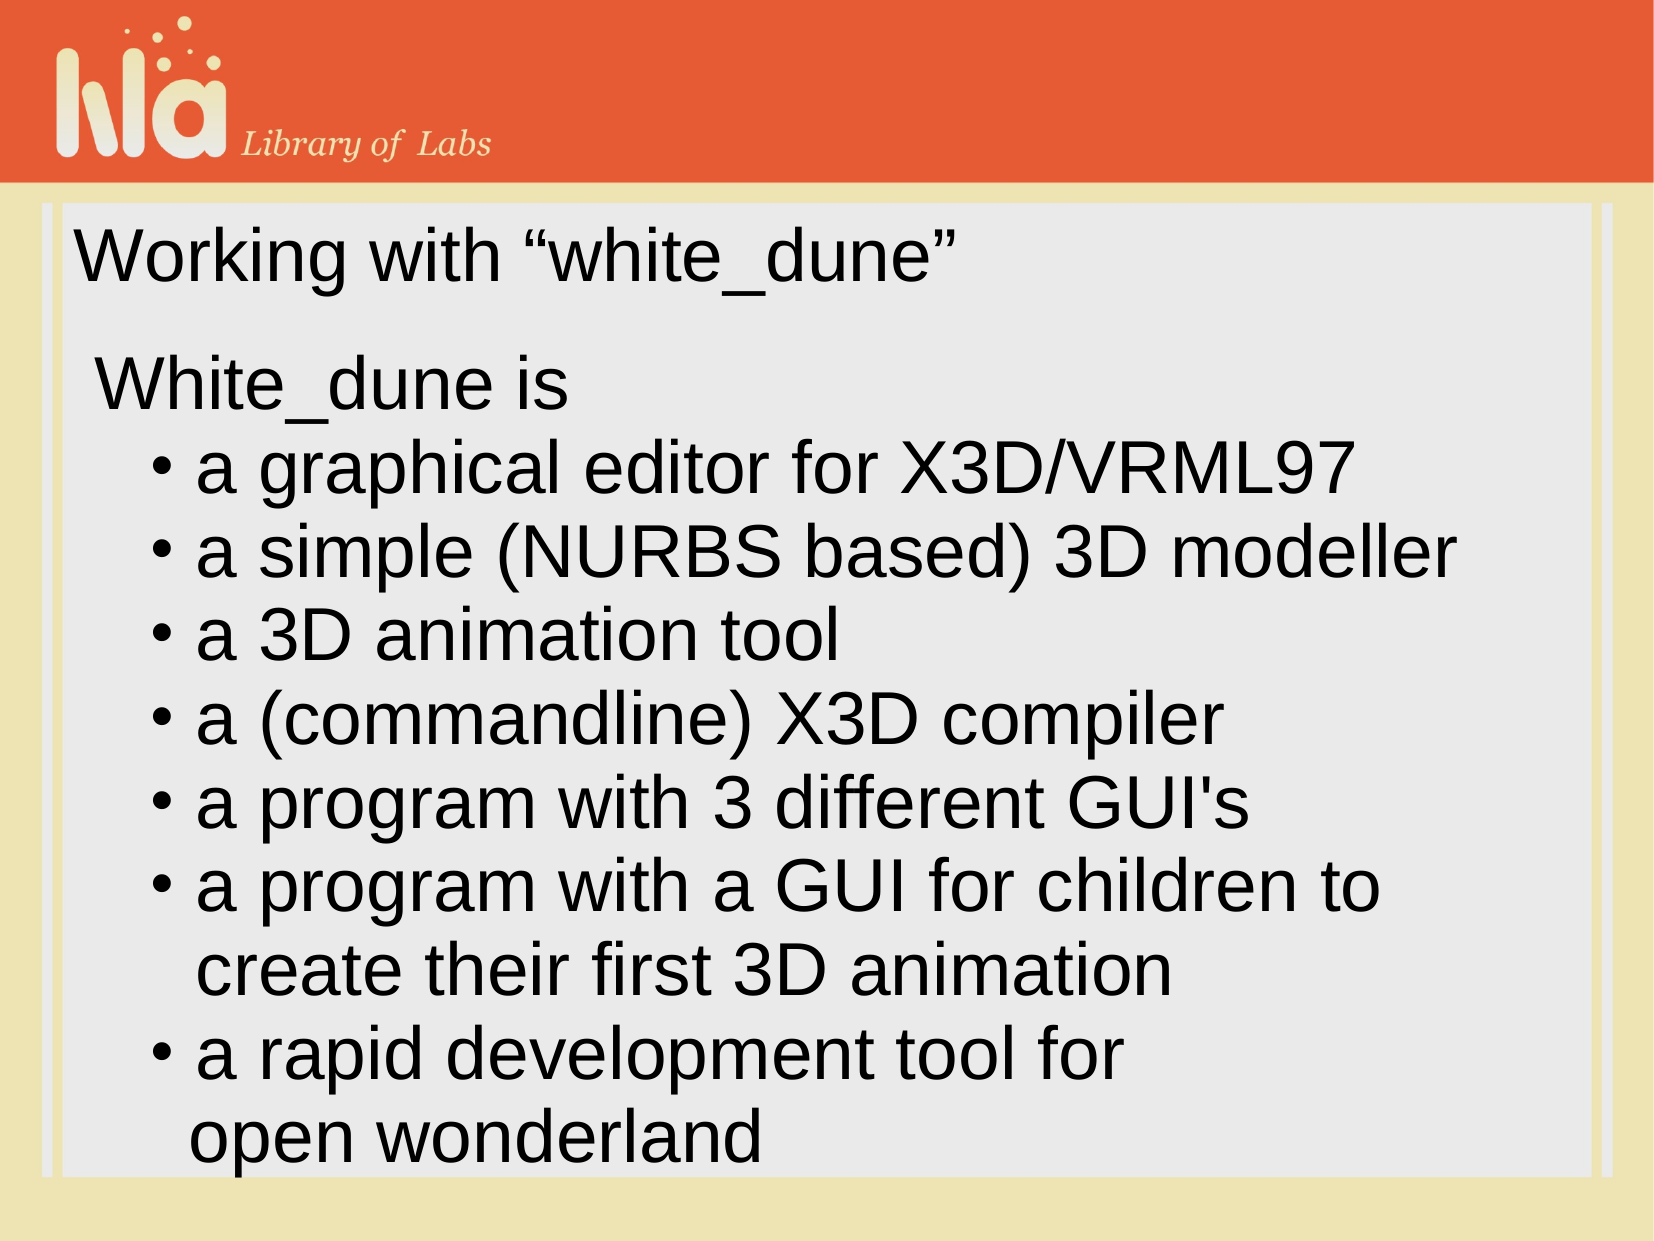

Working with “white_dune”
 White_dune is
a graphical editor for X3D/VRML97
a simple (NURBS based) 3D modeller
a 3D animation tool
a (commandline) X3D compiler
a program with 3 different GUI's
a program with a GUI for children to
create their first 3D animation
a rapid development tool for
 	 open wonderland